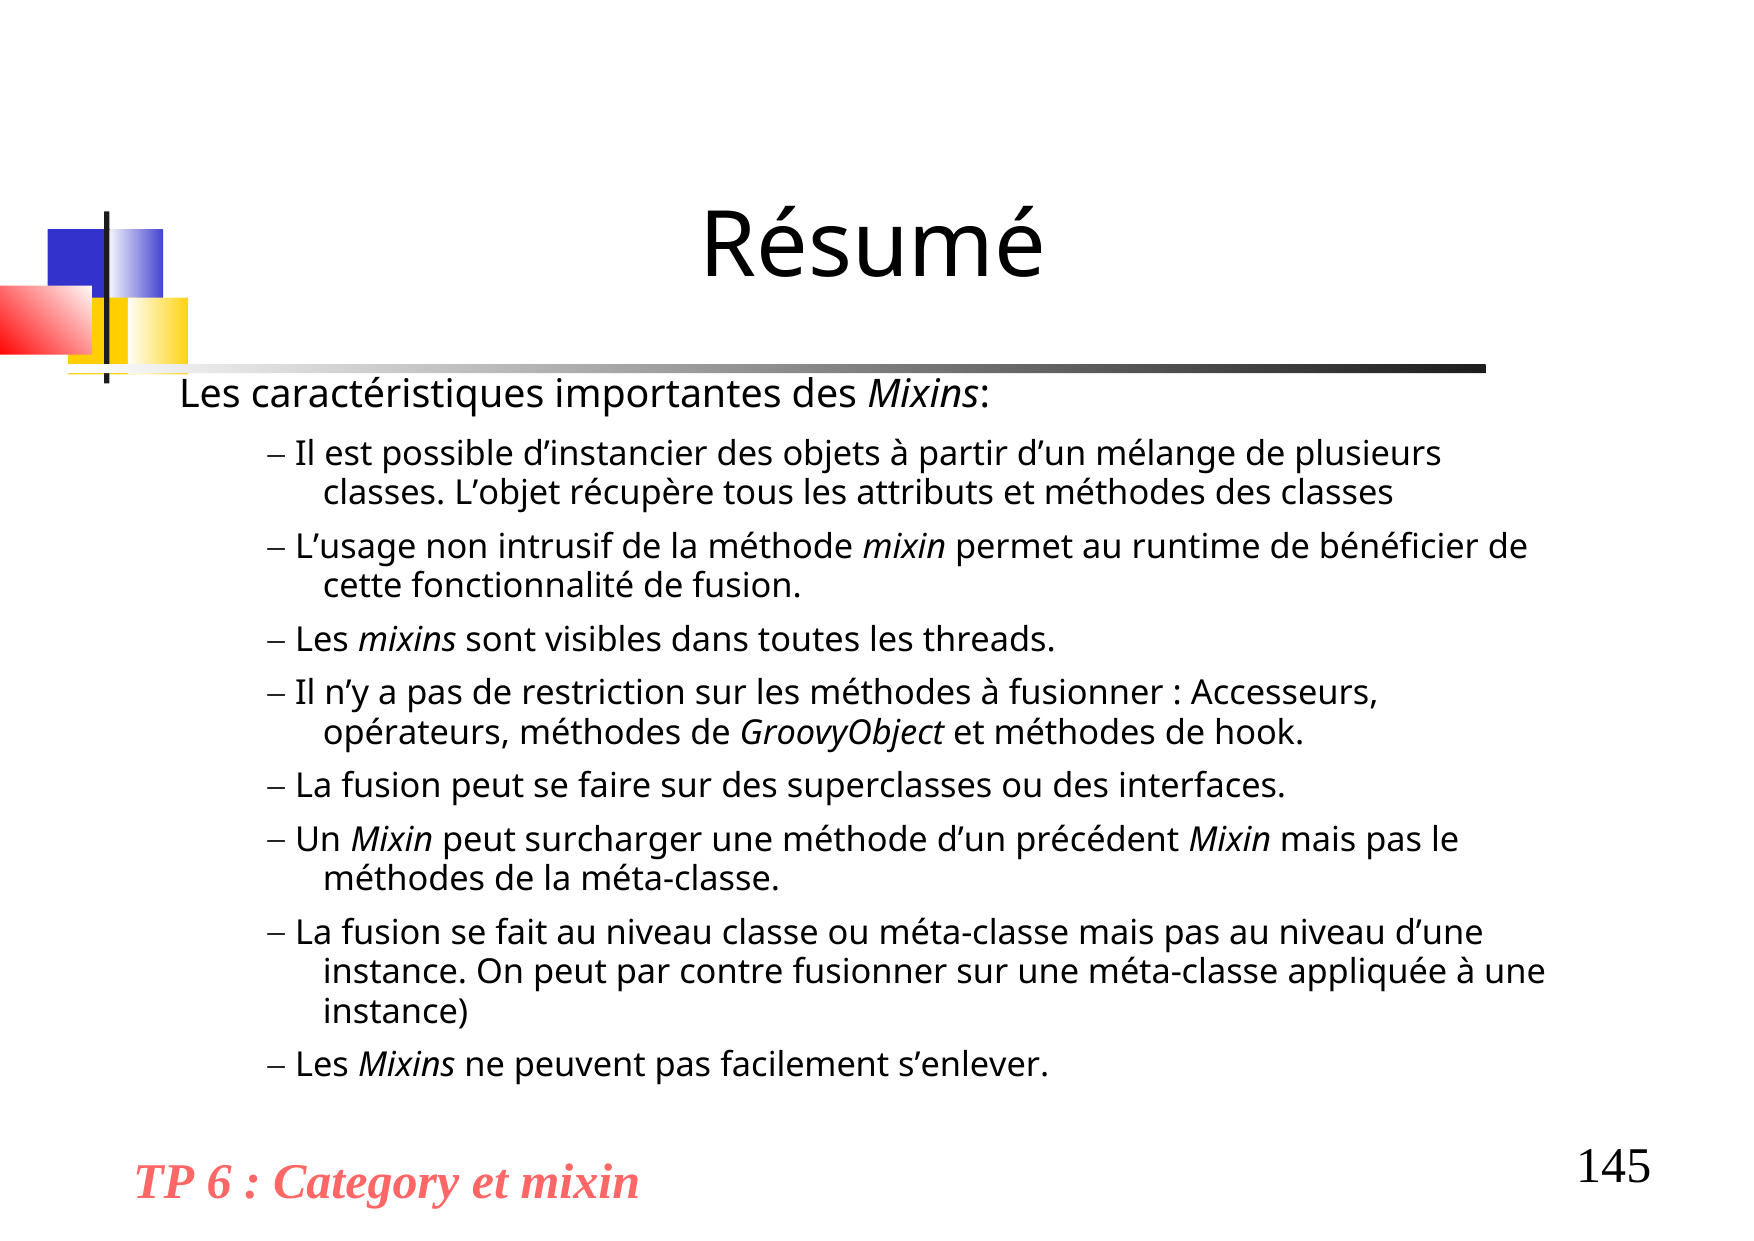

# Résumé
Les caractéristiques importantes des Mixins:
Il est possible d’instancier des objets à partir d’un mélange de plusieurs classes. L’objet récupère tous les attributs et méthodes des classes
L’usage non intrusif de la méthode mixin permet au runtime de bénéficier de cette fonctionnalité de fusion.
Les mixins sont visibles dans toutes les threads.
Il n’y a pas de restriction sur les méthodes à fusionner : Accesseurs, opérateurs, méthodes de GroovyObject et méthodes de hook.
La fusion peut se faire sur des superclasses ou des interfaces.
Un Mixin peut surcharger une méthode d’un précédent Mixin mais pas le méthodes de la méta-classe.
La fusion se fait au niveau classe ou méta-classe mais pas au niveau d’une instance. On peut par contre fusionner sur une méta-classe appliquée à une instance)
Les Mixins ne peuvent pas facilement s’enlever.
TP 6 : Category et mixin